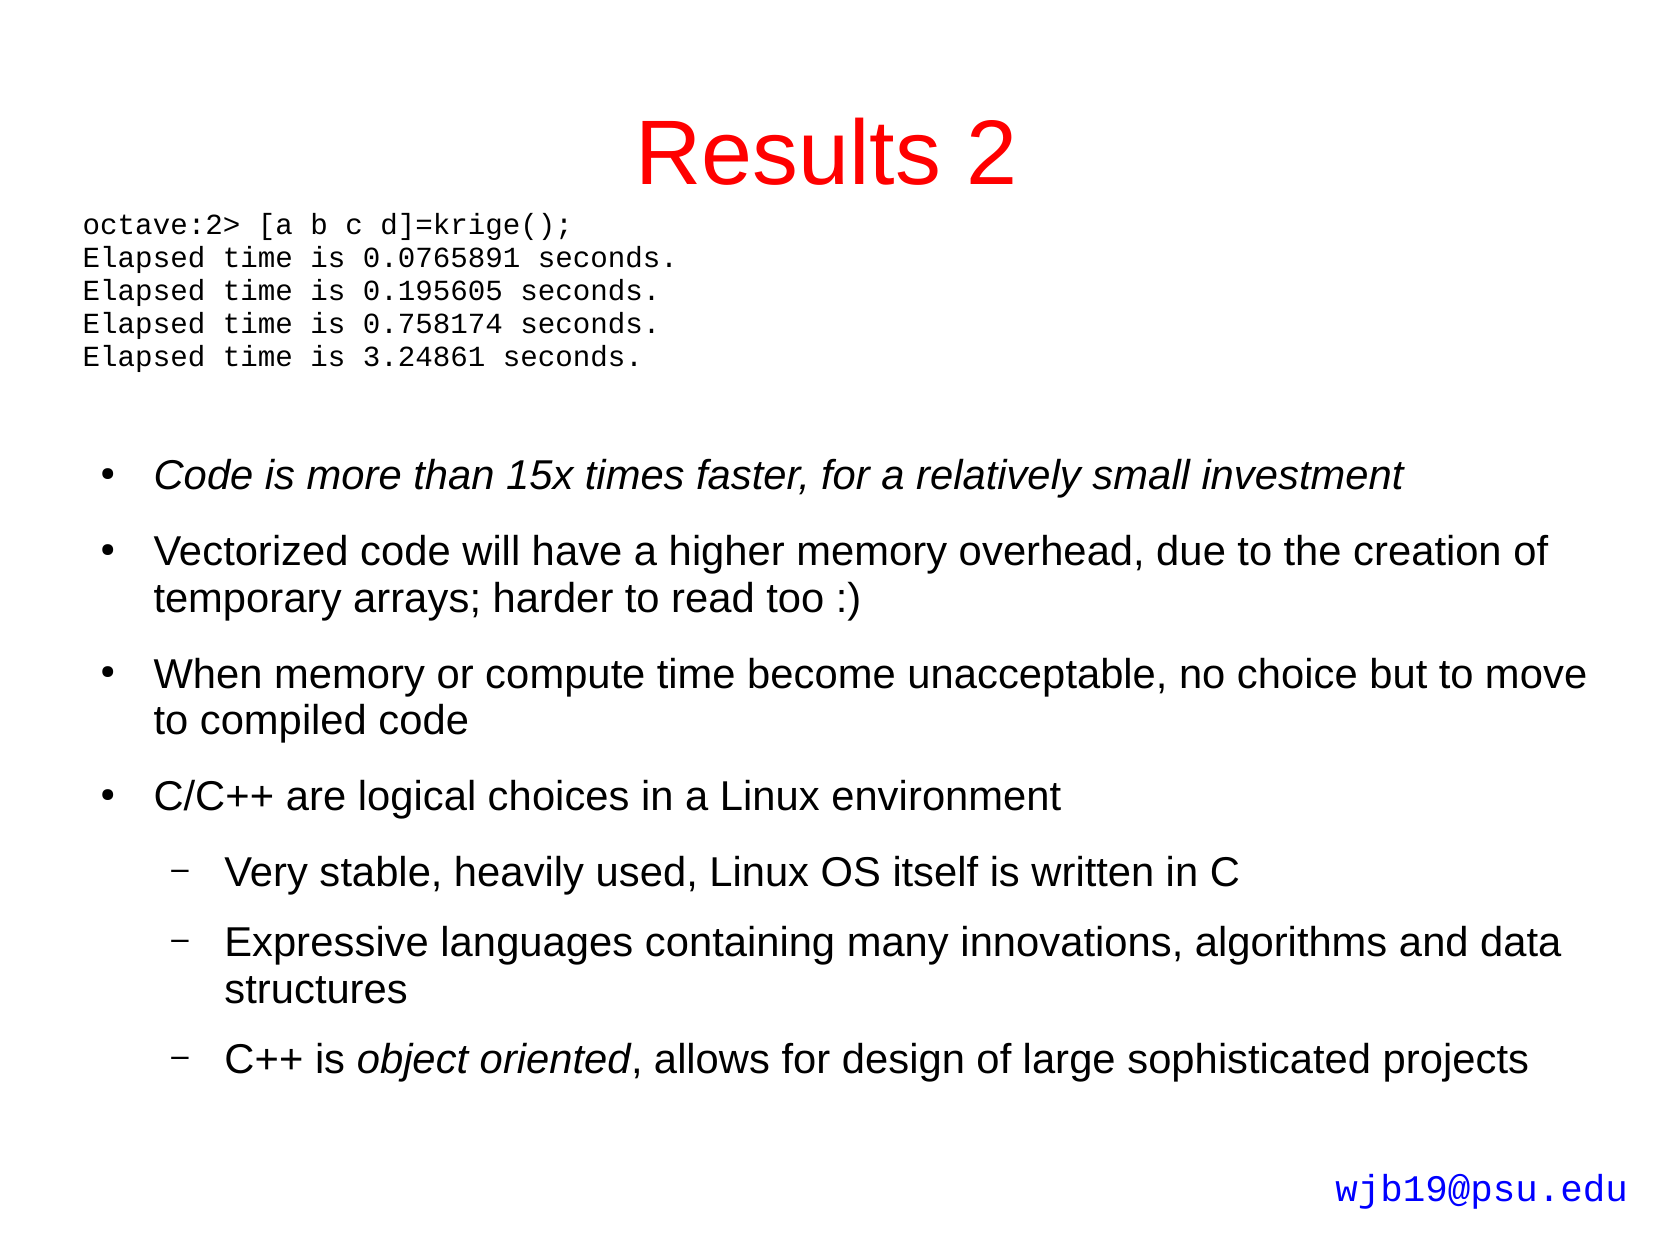

# Results 2
octave:2> [a b c d]=krige();
Elapsed time is 0.0765891 seconds.
Elapsed time is 0.195605 seconds.
Elapsed time is 0.758174 seconds.
Elapsed time is 3.24861 seconds.
Code is more than 15x times faster, for a relatively small investment
Vectorized code will have a higher memory overhead, due to the creation of temporary arrays; harder to read too :)
When memory or compute time become unacceptable, no choice but to move to compiled code
C/C++ are logical choices in a Linux environment
Very stable, heavily used, Linux OS itself is written in C
Expressive languages containing many innovations, algorithms and data structures
C++ is object oriented, allows for design of large sophisticated projects
wjb19@psu.edu